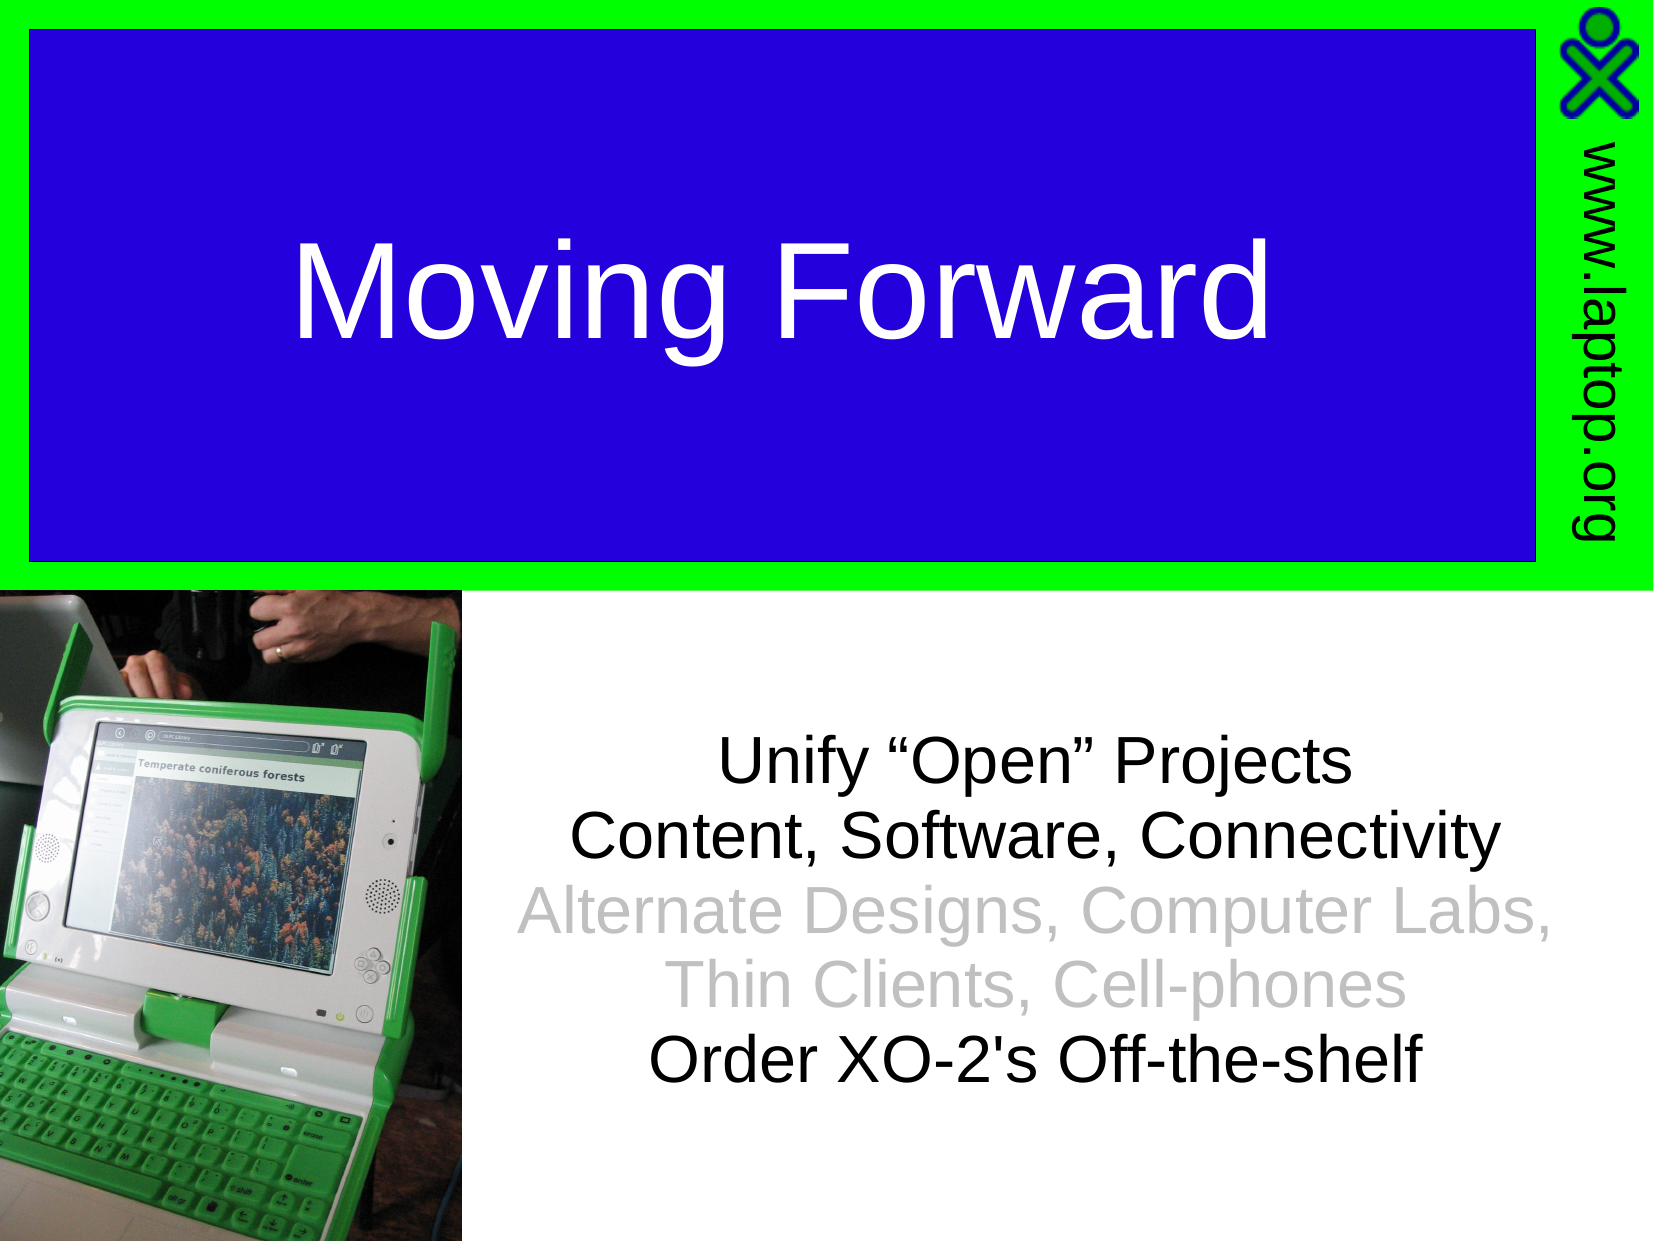

# Moving Forward
Unify “Open” Projects
Content, Software, Connectivity
Alternate Designs, Computer Labs,
Thin Clients, Cell-phones
Order XO-2's Off-the-shelf